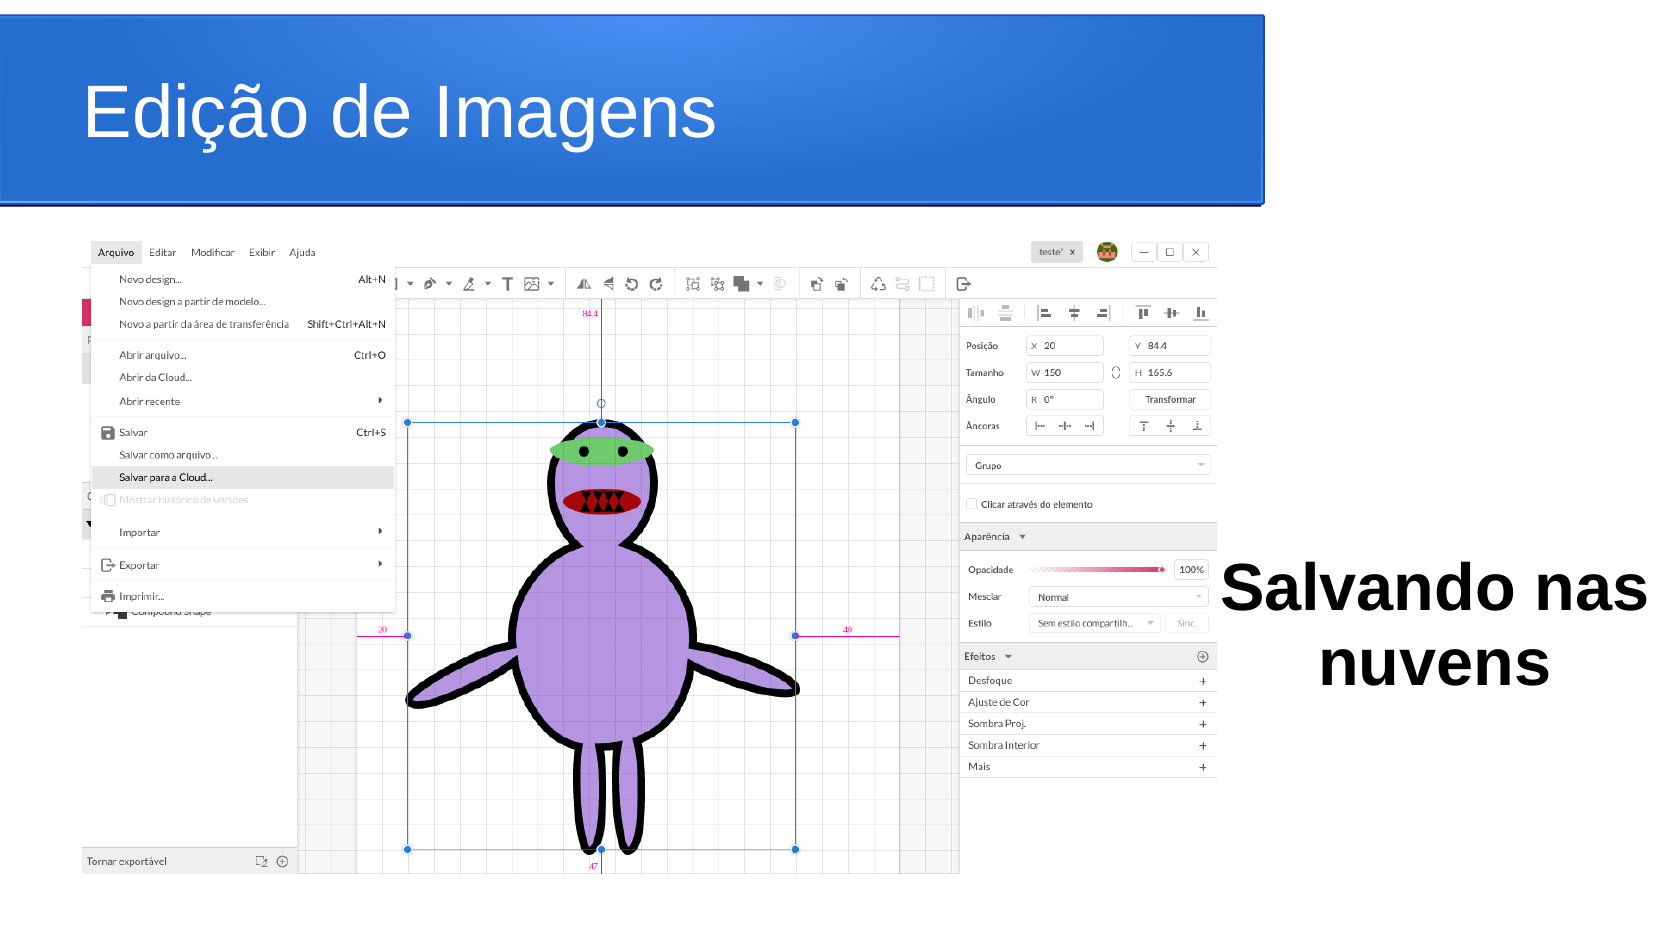

# Edição de Imagens
Salvando nas nuvens